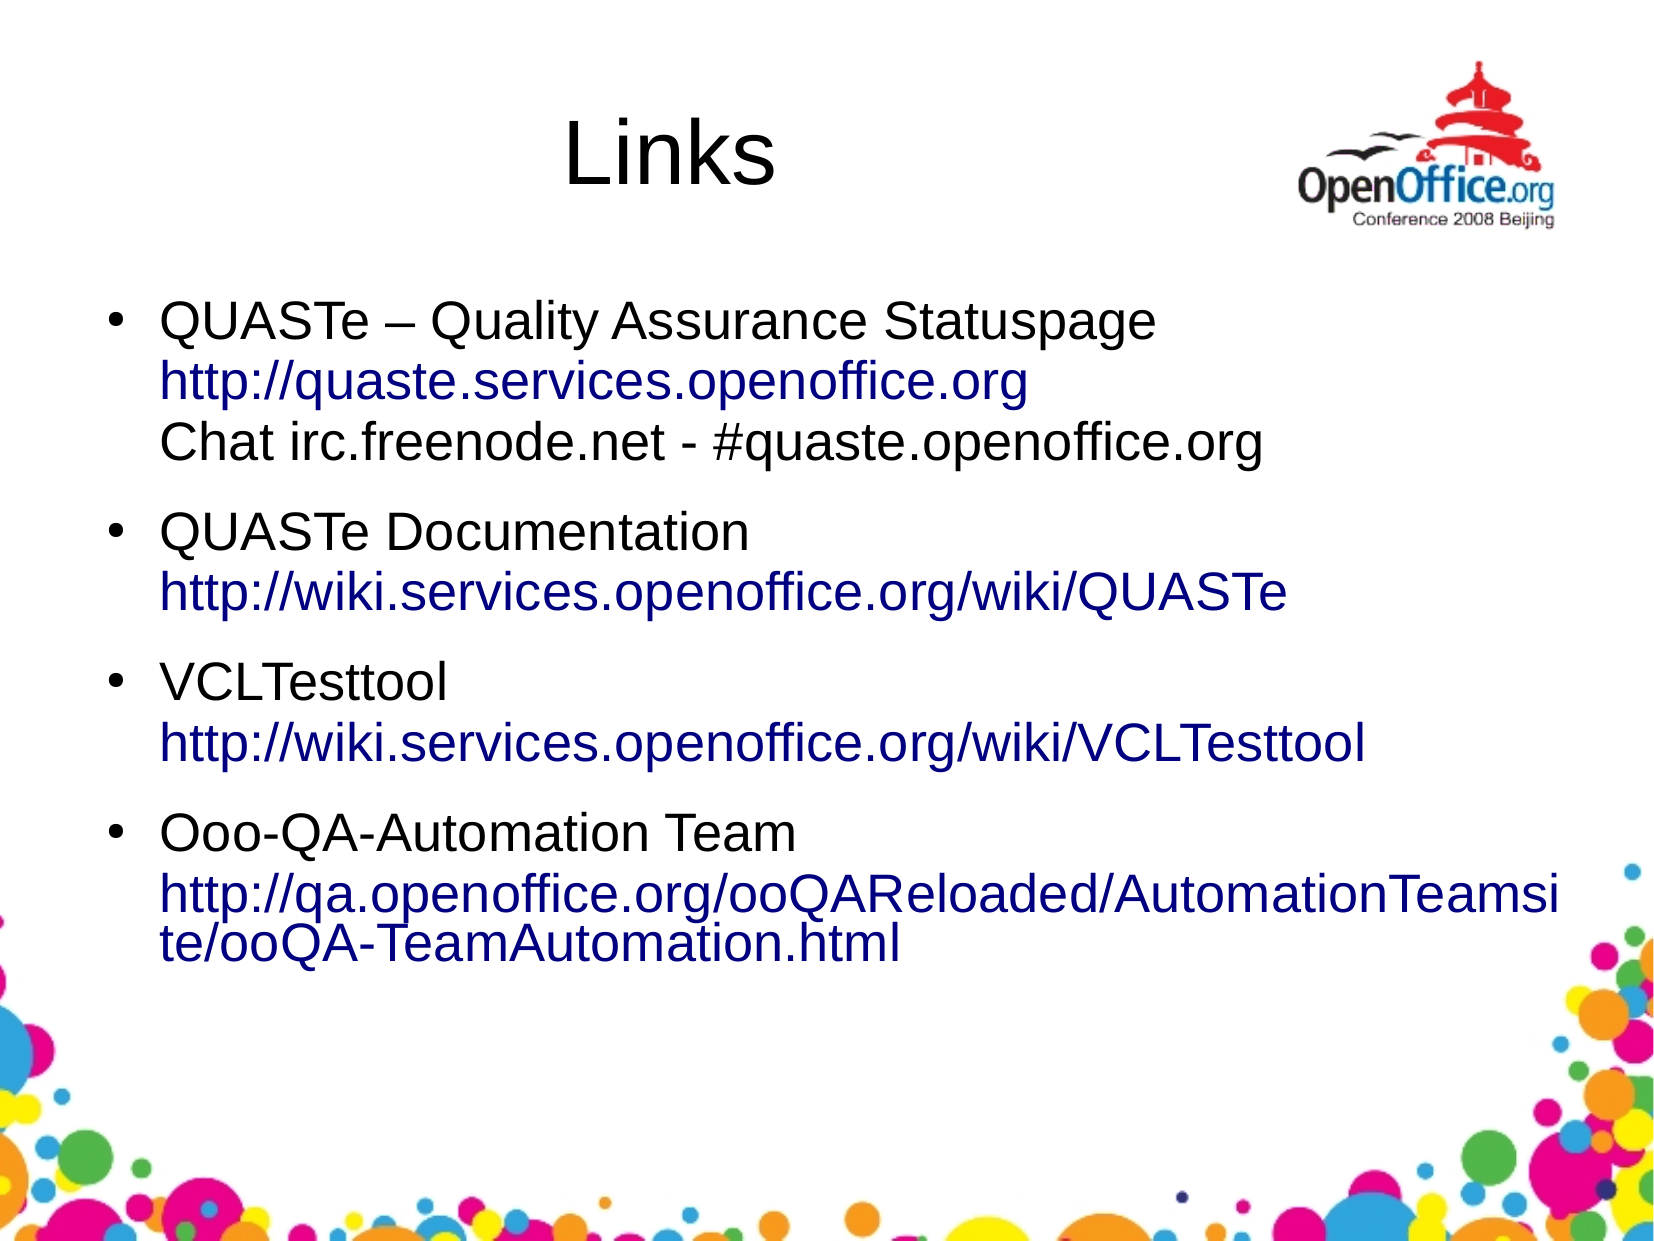

# Links
QUASTe – Quality Assurance Statuspage
http://quaste.services.openoffice.org
Chat irc.freenode.net - #quaste.openoffice.org
QUASTe Documentation
http://wiki.services.openoffice.org/wiki/QUASTe
VCLTesttool
http://wiki.services.openoffice.org/wiki/VCLTesttool
Ooo-QA-Automation Team
http://qa.openoffice.org/ooQAReloaded/AutomationTeamsite/ooQA-TeamAutomation.html